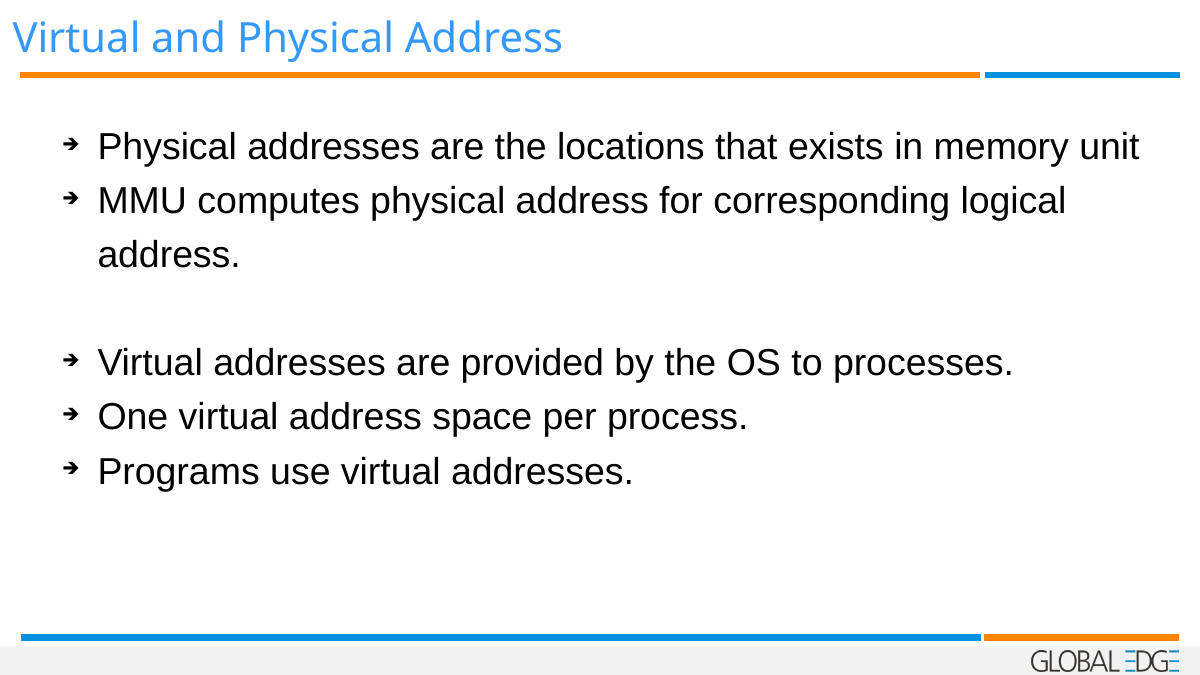

# Virtual and Physical Address
Physical addresses are the locations that exists in memory unit
MMU computes physical address for corresponding logical
address.
Virtual addresses are provided by the OS to processes.
One virtual address space per process.
Programs use virtual addresses.